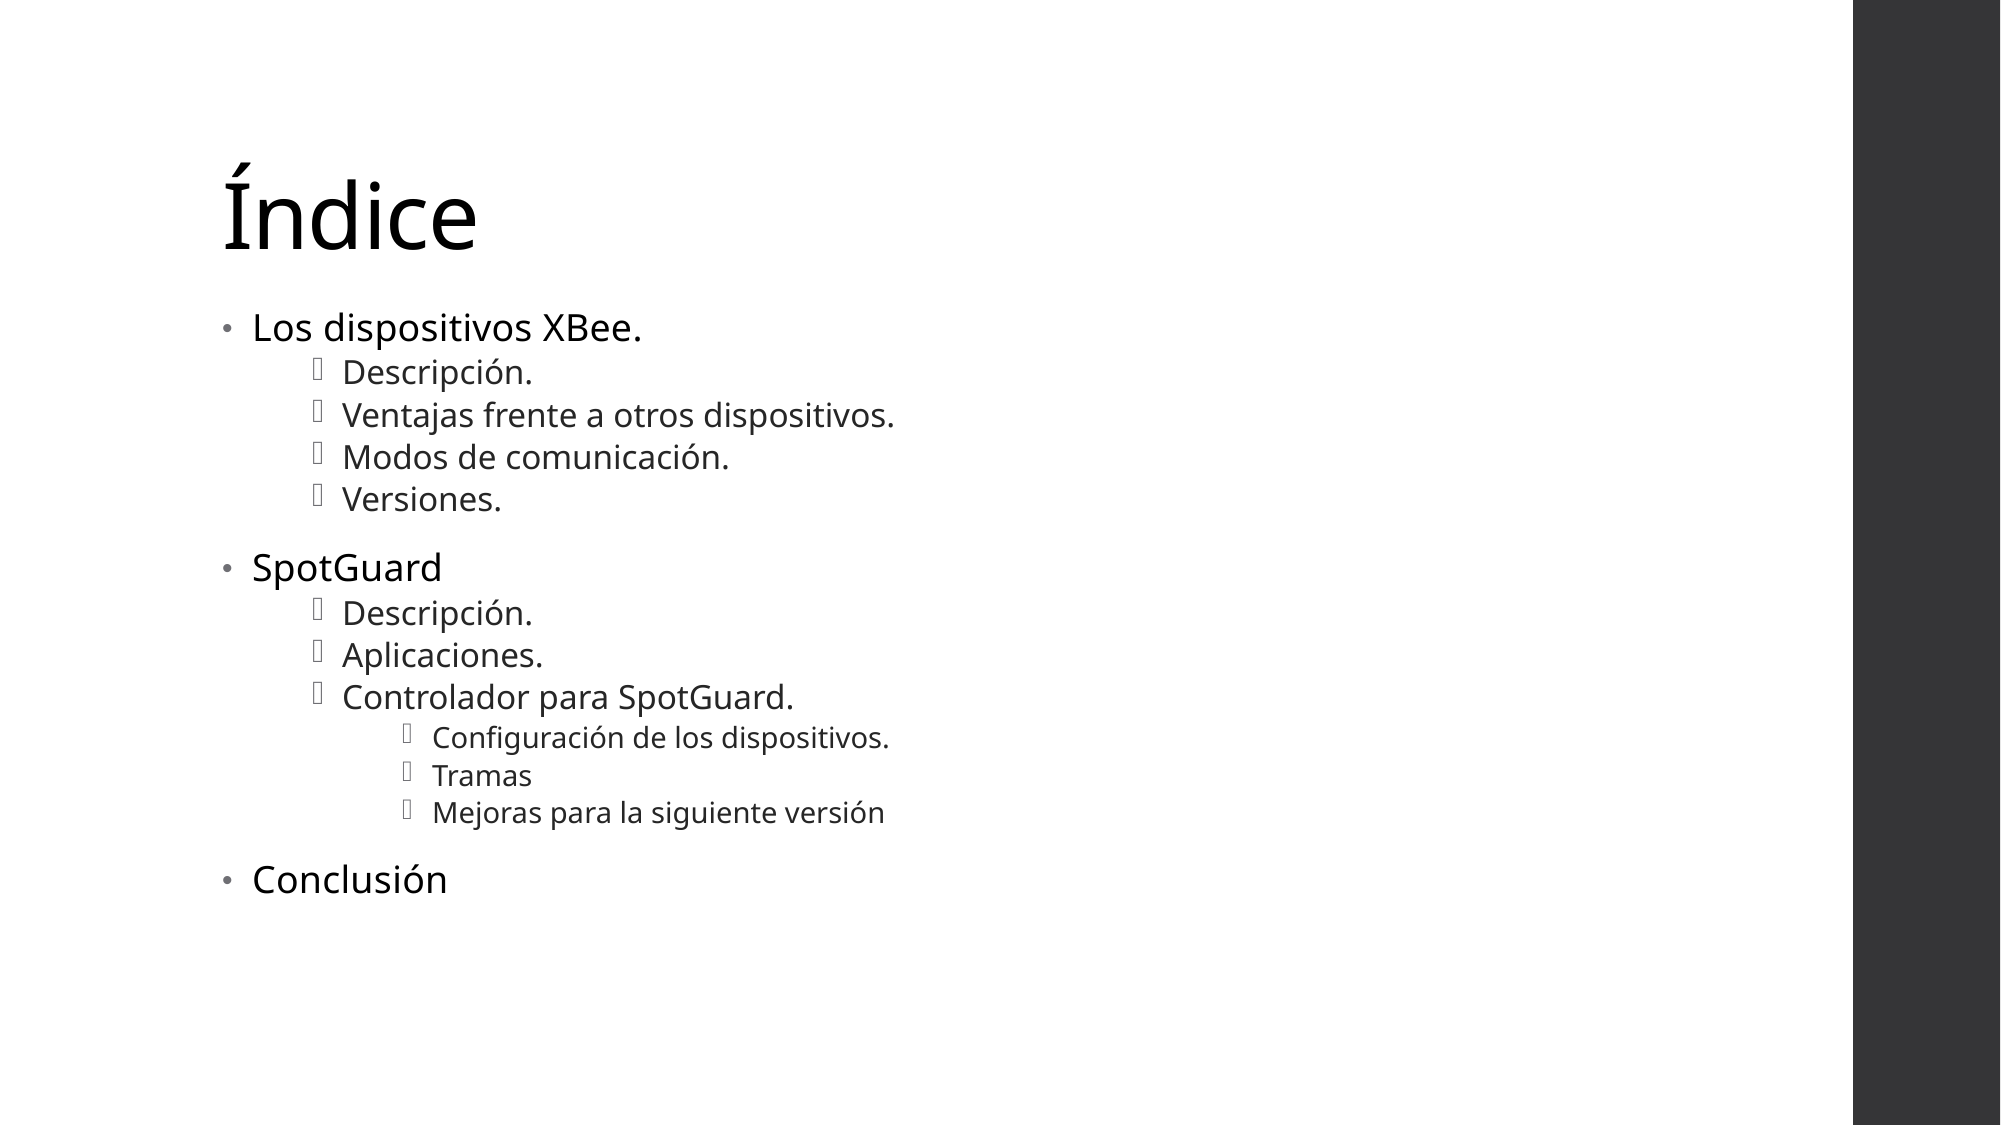

# Índice
Los dispositivos XBee.
Descripción.
Ventajas frente a otros dispositivos.
Modos de comunicación.
Versiones.
SpotGuard
Descripción.
Aplicaciones.
Controlador para SpotGuard.
Configuración de los dispositivos.
Tramas
Mejoras para la siguiente versión
Conclusión